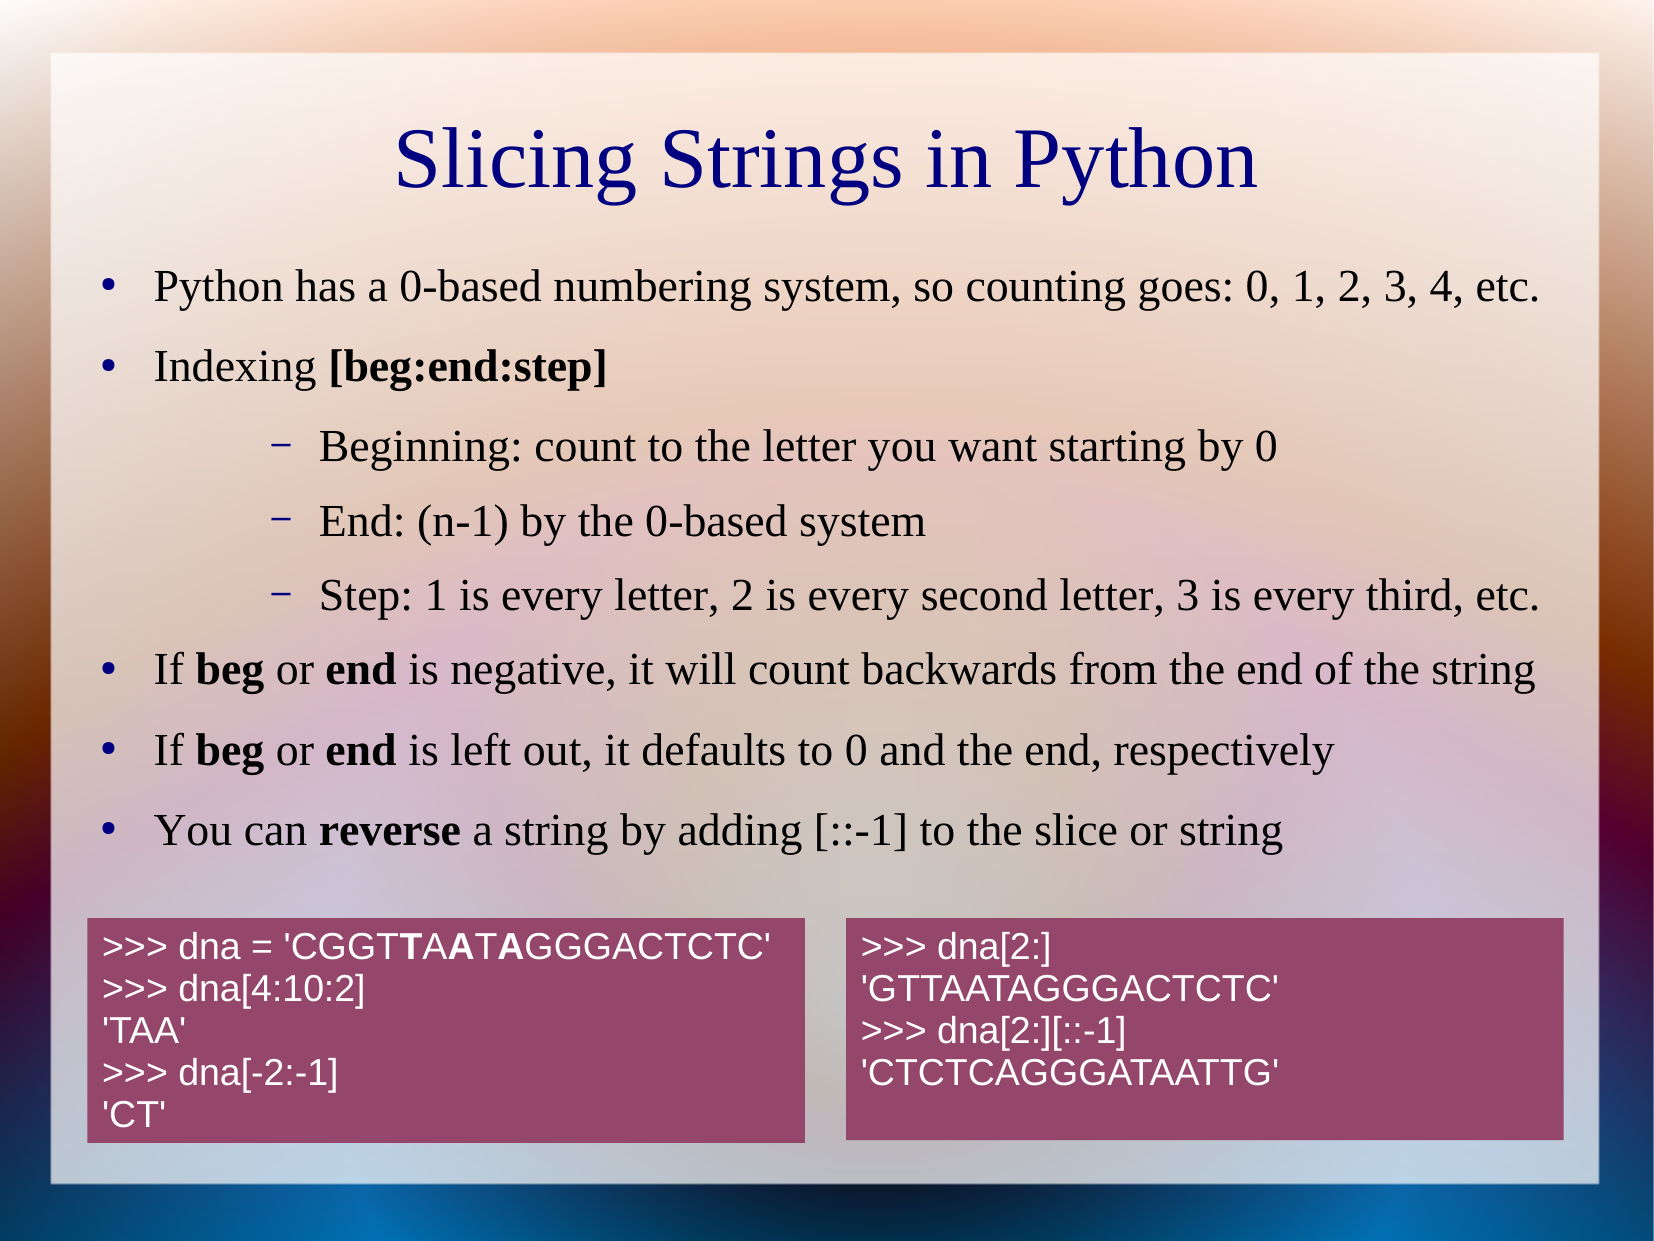

# Slicing Strings in Python
Python has a 0-based numbering system, so counting goes: 0, 1, 2, 3, 4, etc.
Indexing [beg:end:step]
Beginning: count to the letter you want starting by 0
End: (n-1) by the 0-based system
Step: 1 is every letter, 2 is every second letter, 3 is every third, etc.
If beg or end is negative, it will count backwards from the end of the string
If beg or end is left out, it defaults to 0 and the end, respectively
You can reverse a string by adding [::-1] to the slice or string
>>> dna = 'CGGTTAATAGGGACTCTC'
>>> dna[4:10:2]
'TAA'
>>> dna[-2:-1]
'CT'
>>> dna[2:]
'GTTAATAGGGACTCTC'
>>> dna[2:][::-1]
'CTCTCAGGGATAATTG'